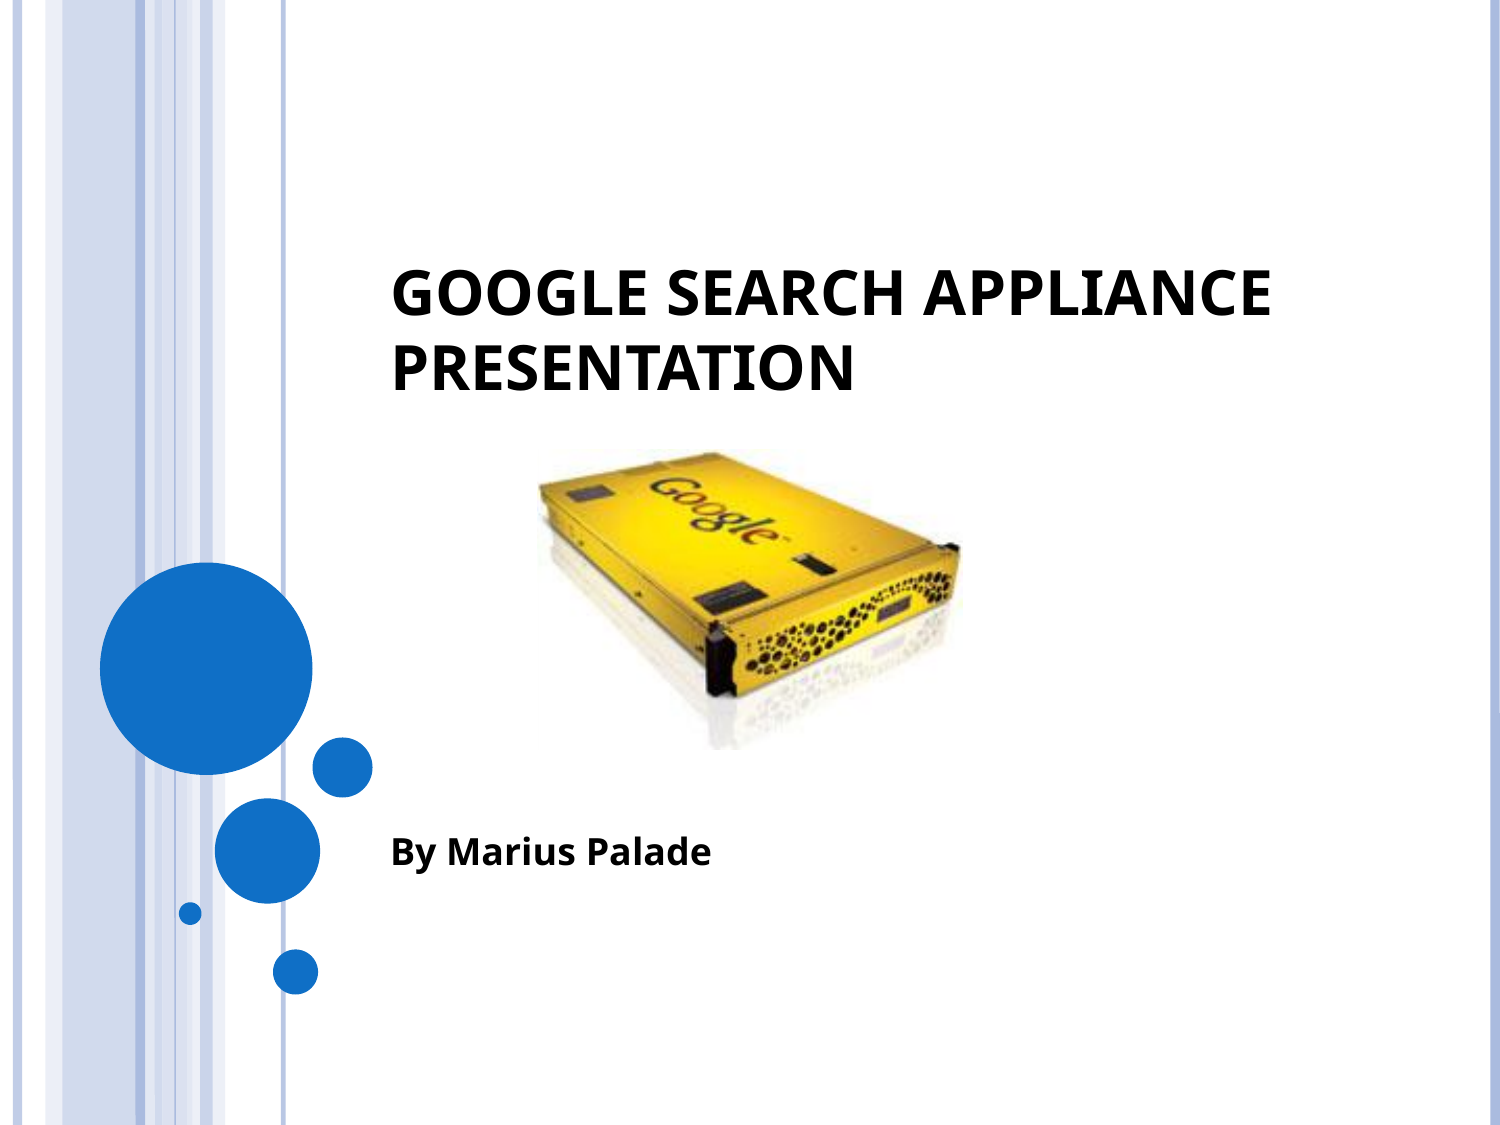

# Google Search Appliance presentation
By Marius Palade